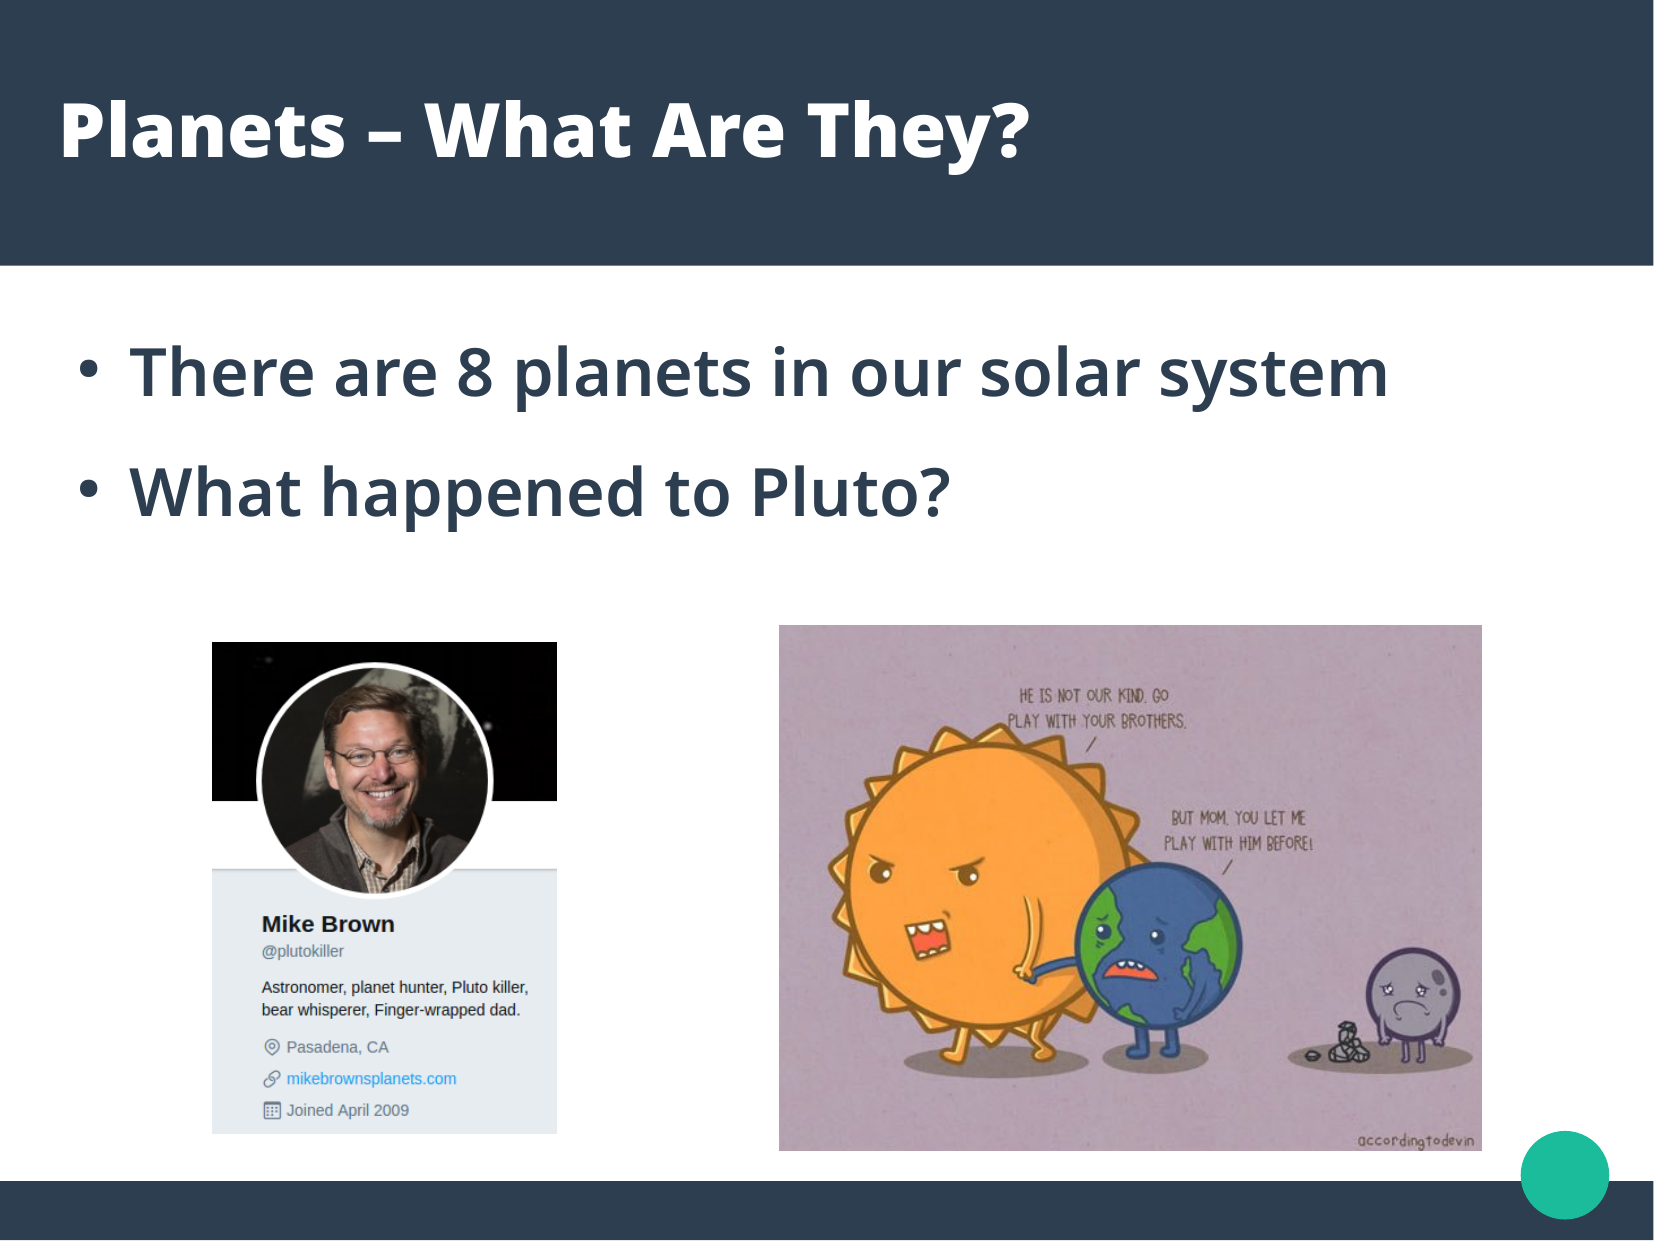

# Planets – What Are They?
There are 8 planets in our solar system
What happened to Pluto?